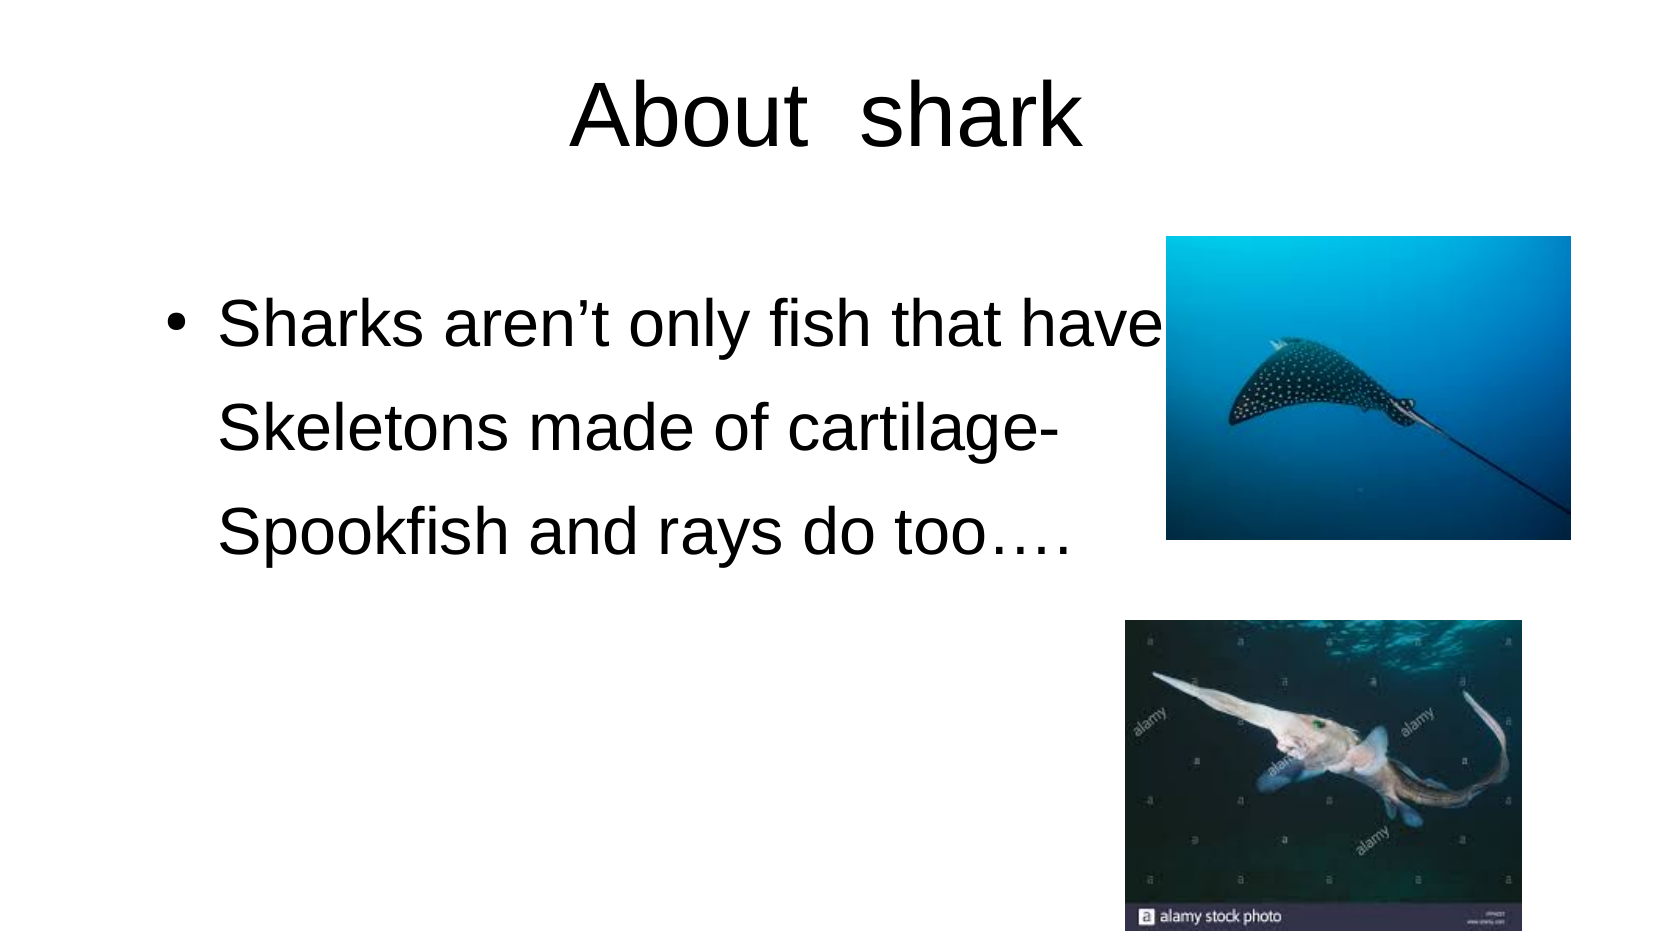

# About shark
Sharks aren’t only fish that have
Skeletons made of cartilage-
Spookfish and rays do too….